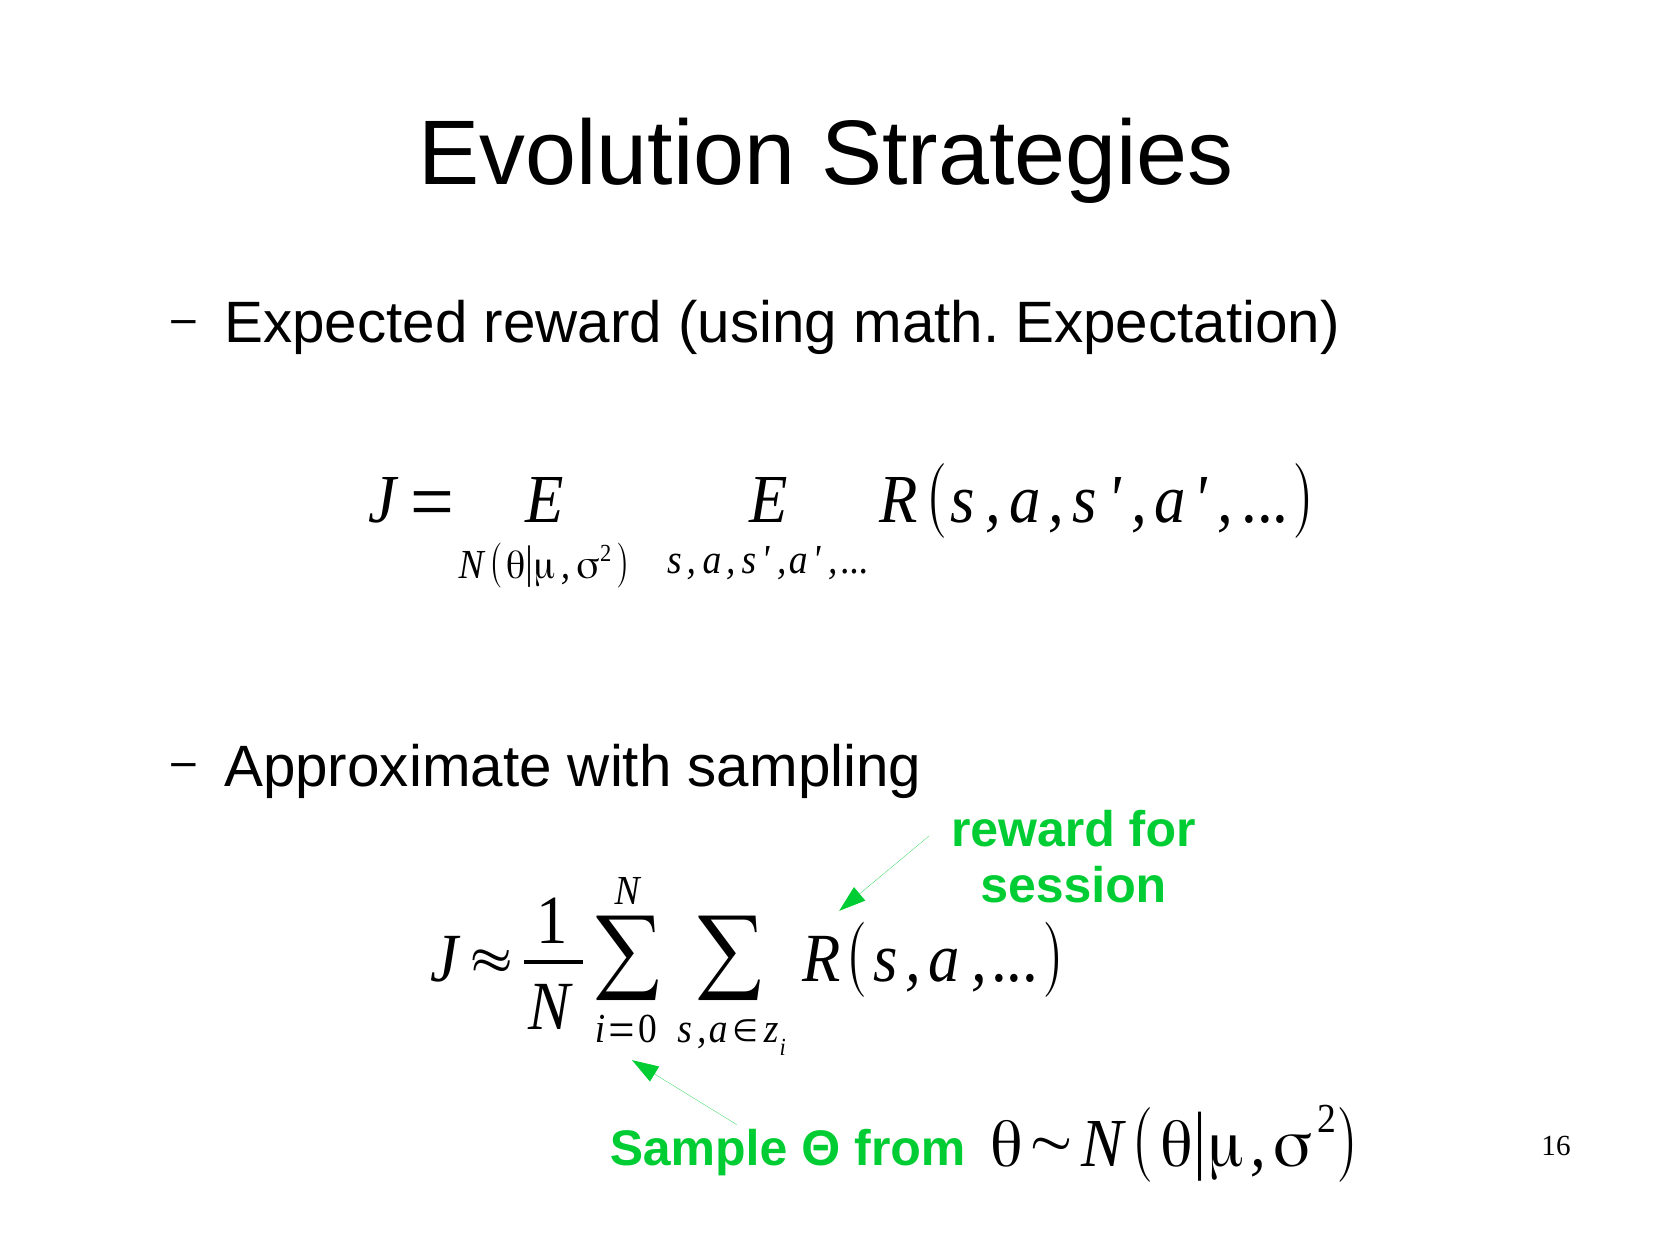

# Evolution Strategies
Expected reward (using math. Expectation)
Approximate with sampling
reward for
session
Sample Θ from
16